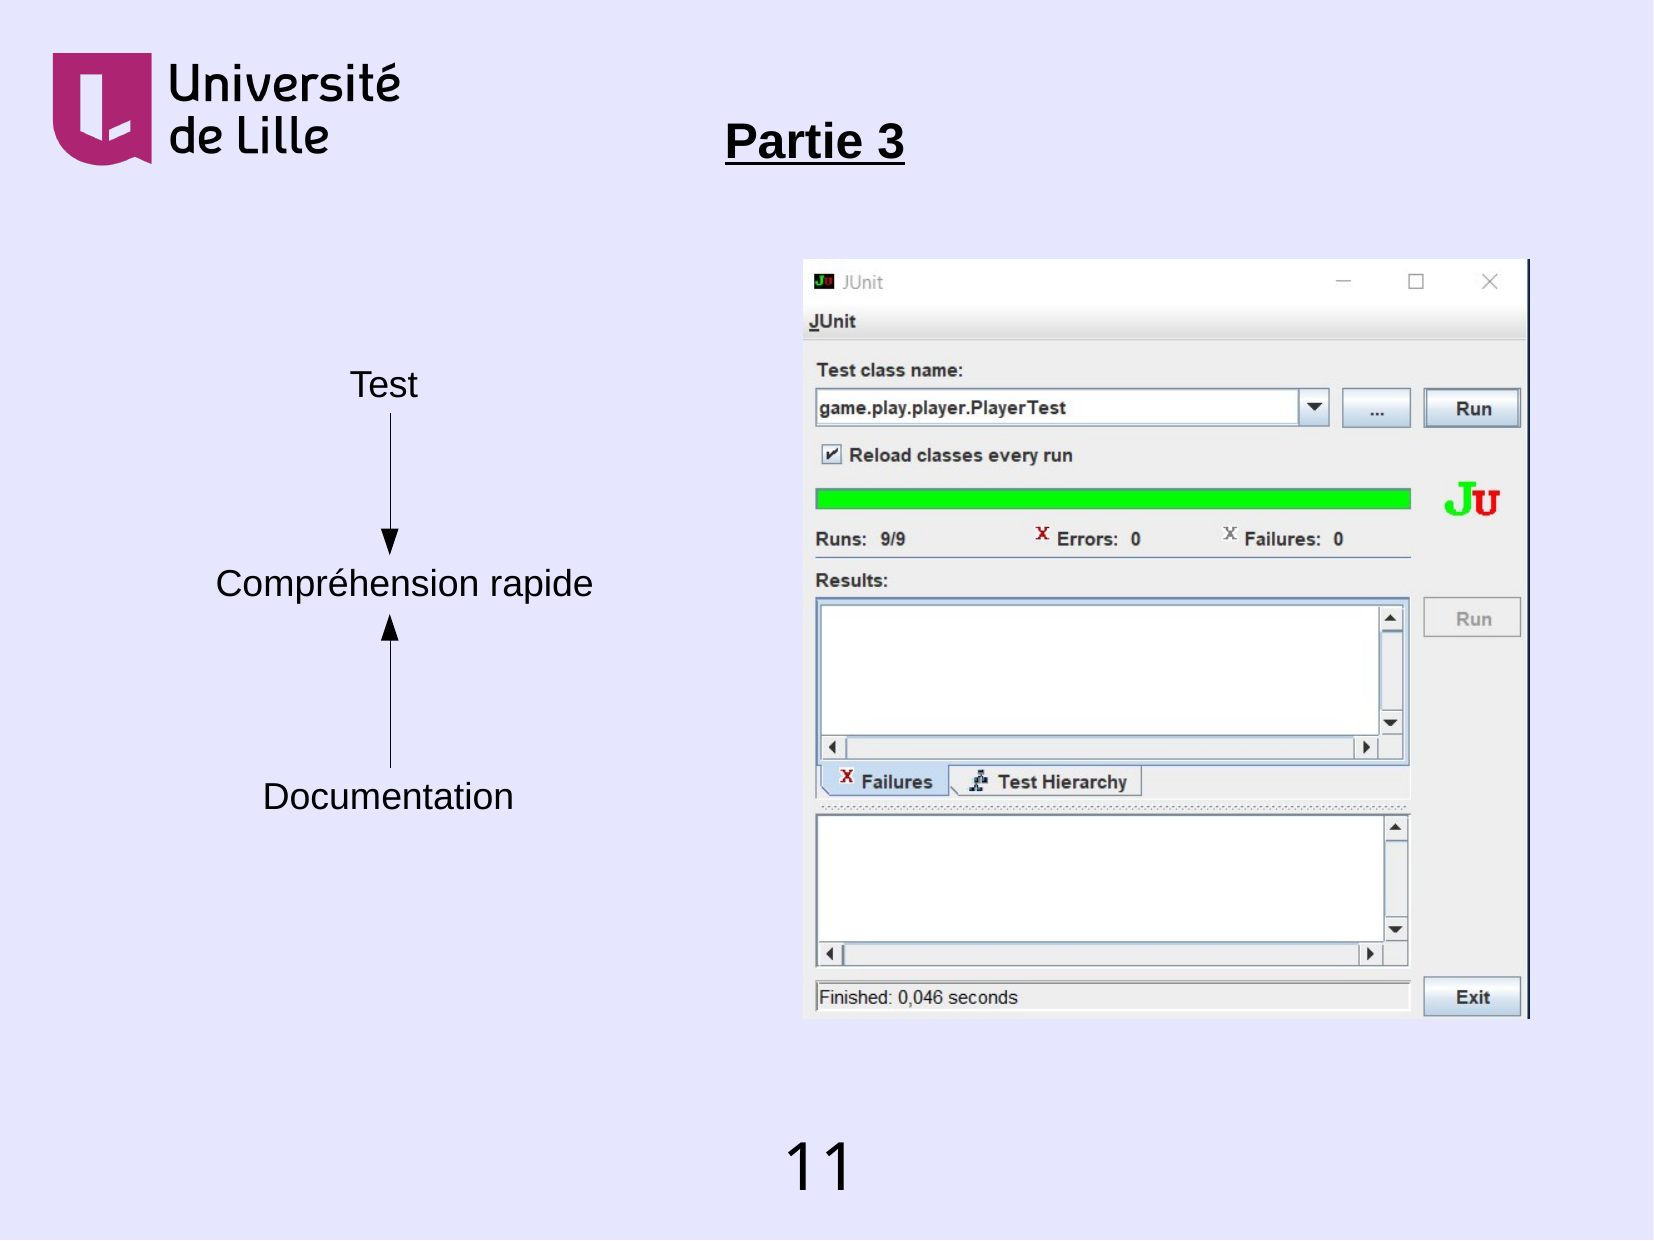

Partie 3
Test
Compréhension rapide
Documentation
11